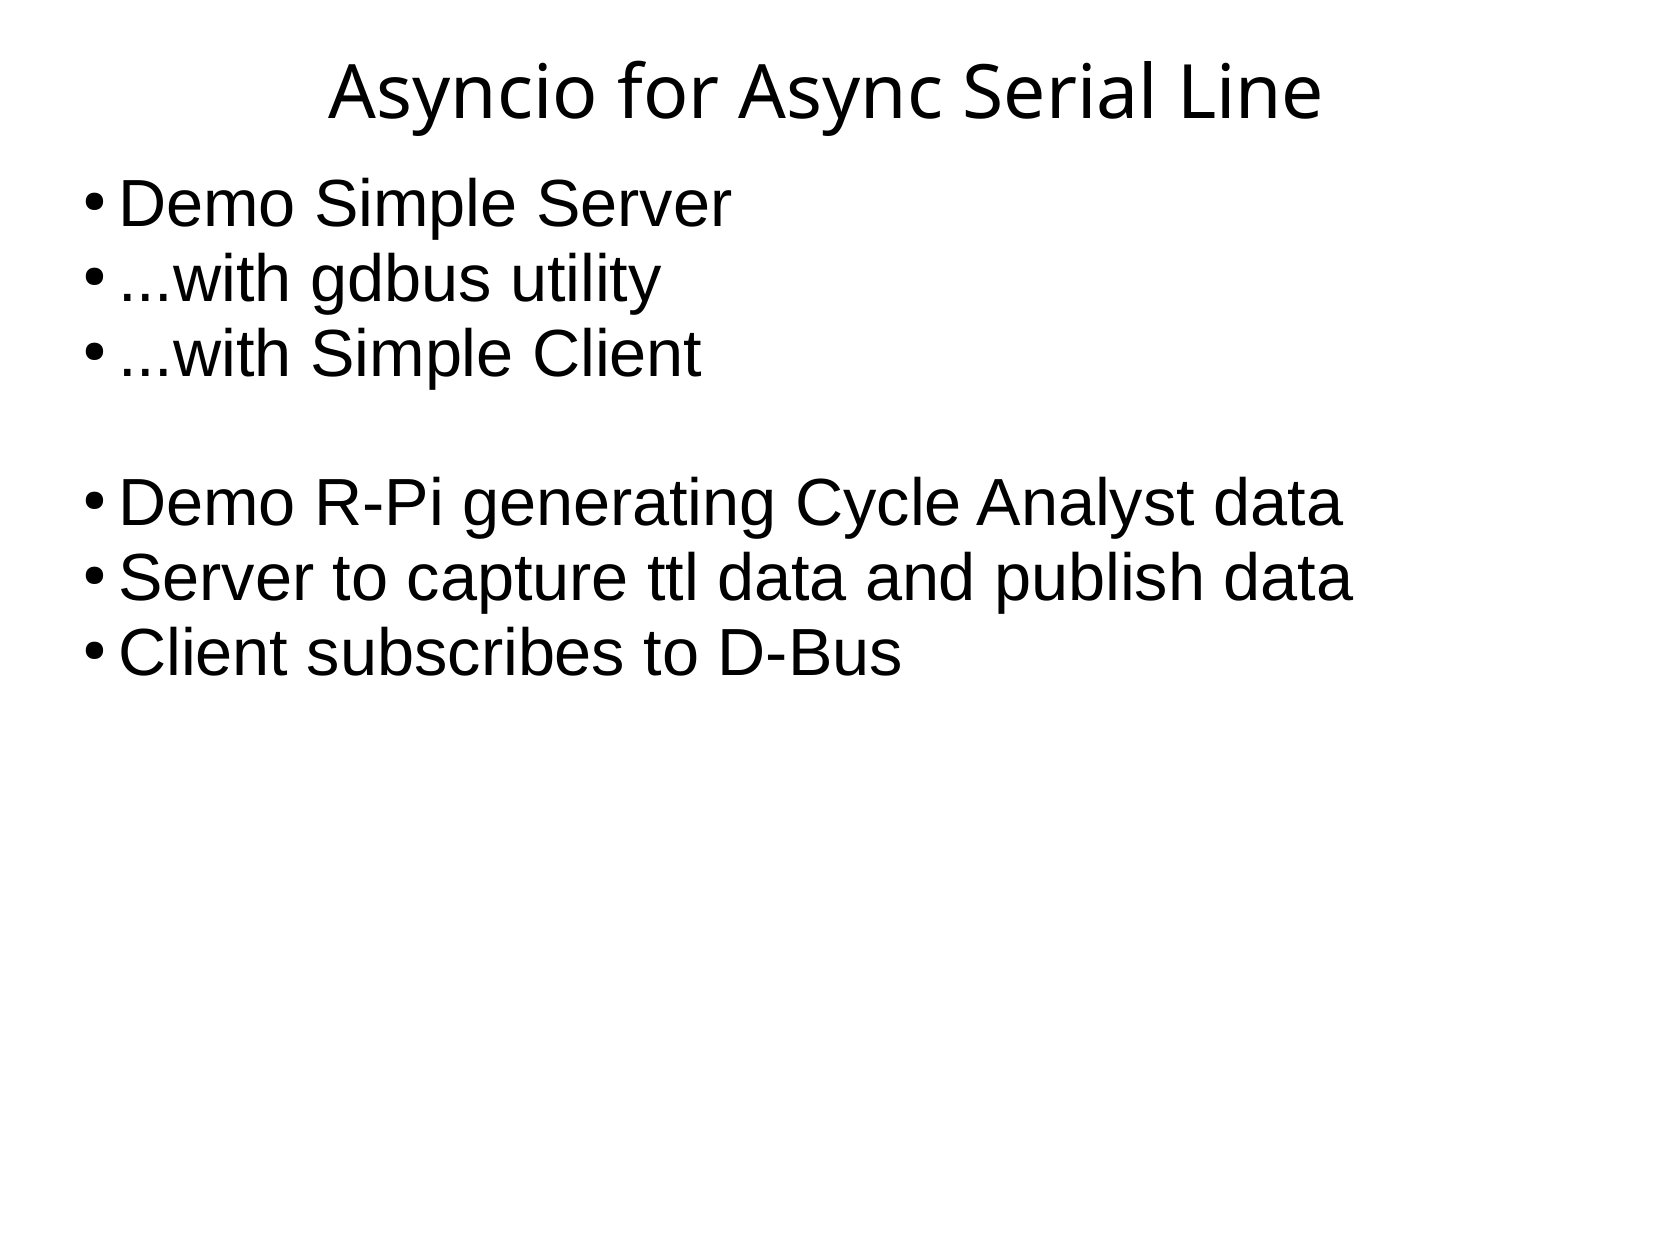

# Asyncio for Async Serial Line
Demo Simple Server
...with gdbus utility
...with Simple Client
Demo R-Pi generating Cycle Analyst data
Server to capture ttl data and publish data
Client subscribes to D-Bus